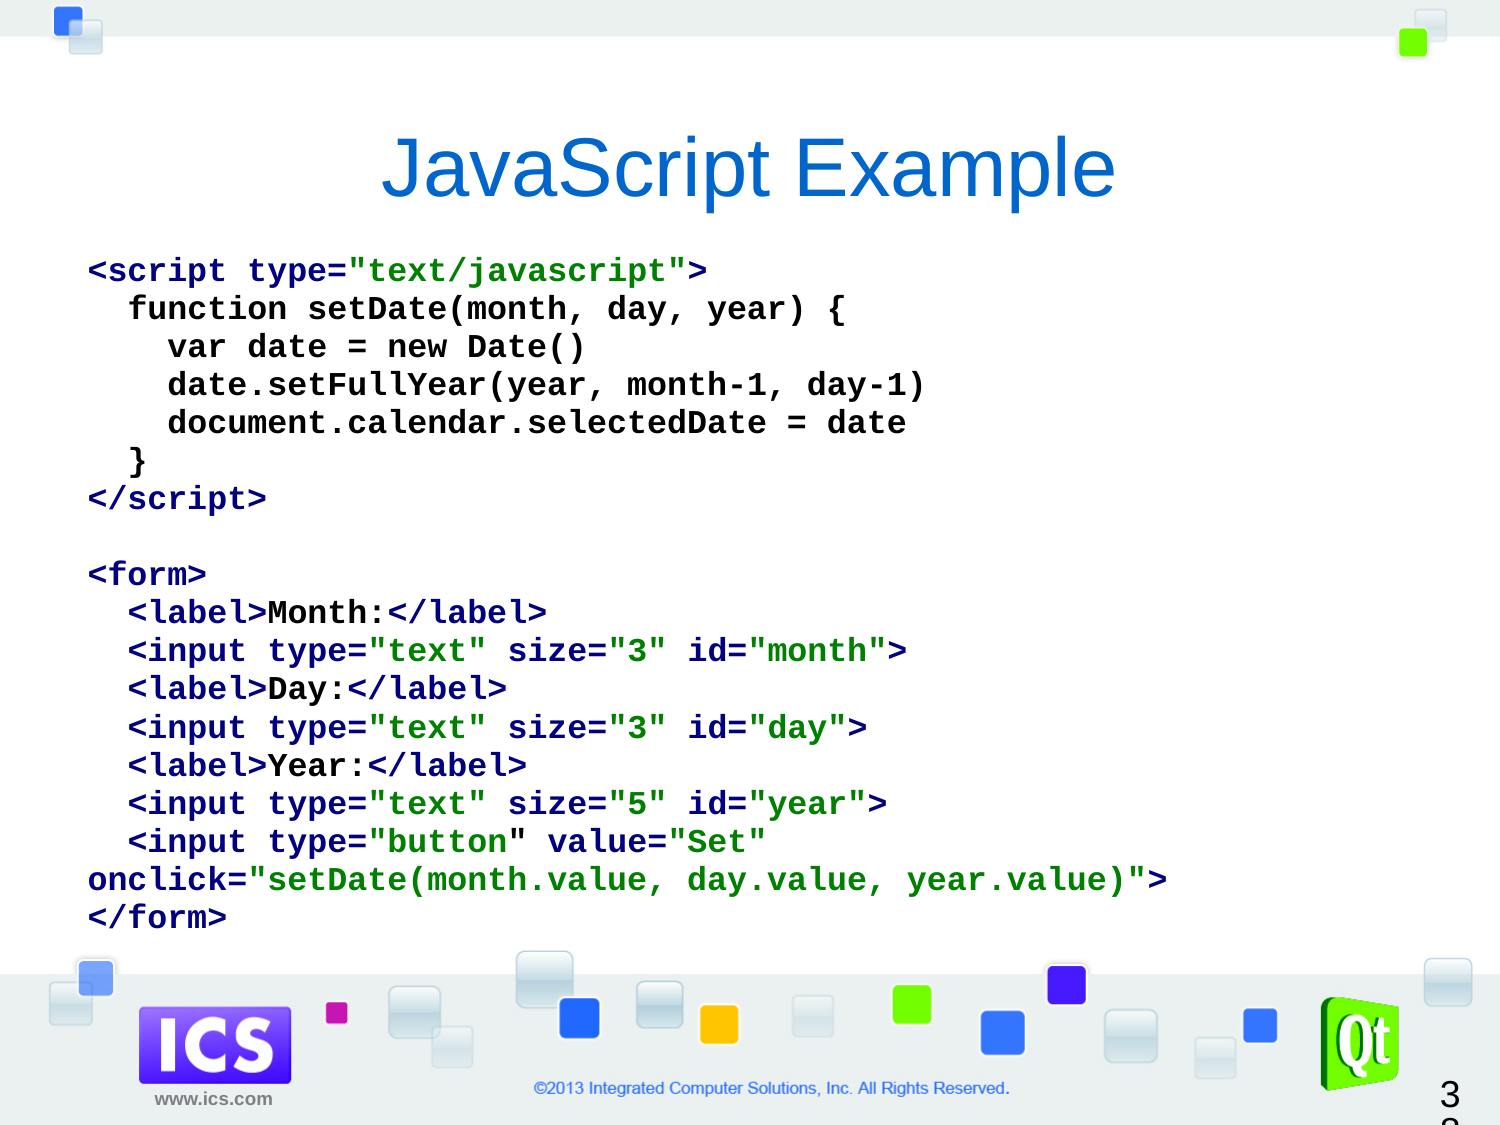

# JavaScript Example
<script type="text/javascript">
 function setDate(month, day, year) {
 var date = new Date()
 date.setFullYear(year, month-1, day-1)
 document.calendar.selectedDate = date
 }
</script>
<form>
 <label>Month:</label>
 <input type="text" size="3" id="month">
 <label>Day:</label>
 <input type="text" size="3" id="day">
 <label>Year:</label>
 <input type="text" size="5" id="year">
 <input type="button" value="Set"
onclick="setDate(month.value, day.value, year.value)">
</form>